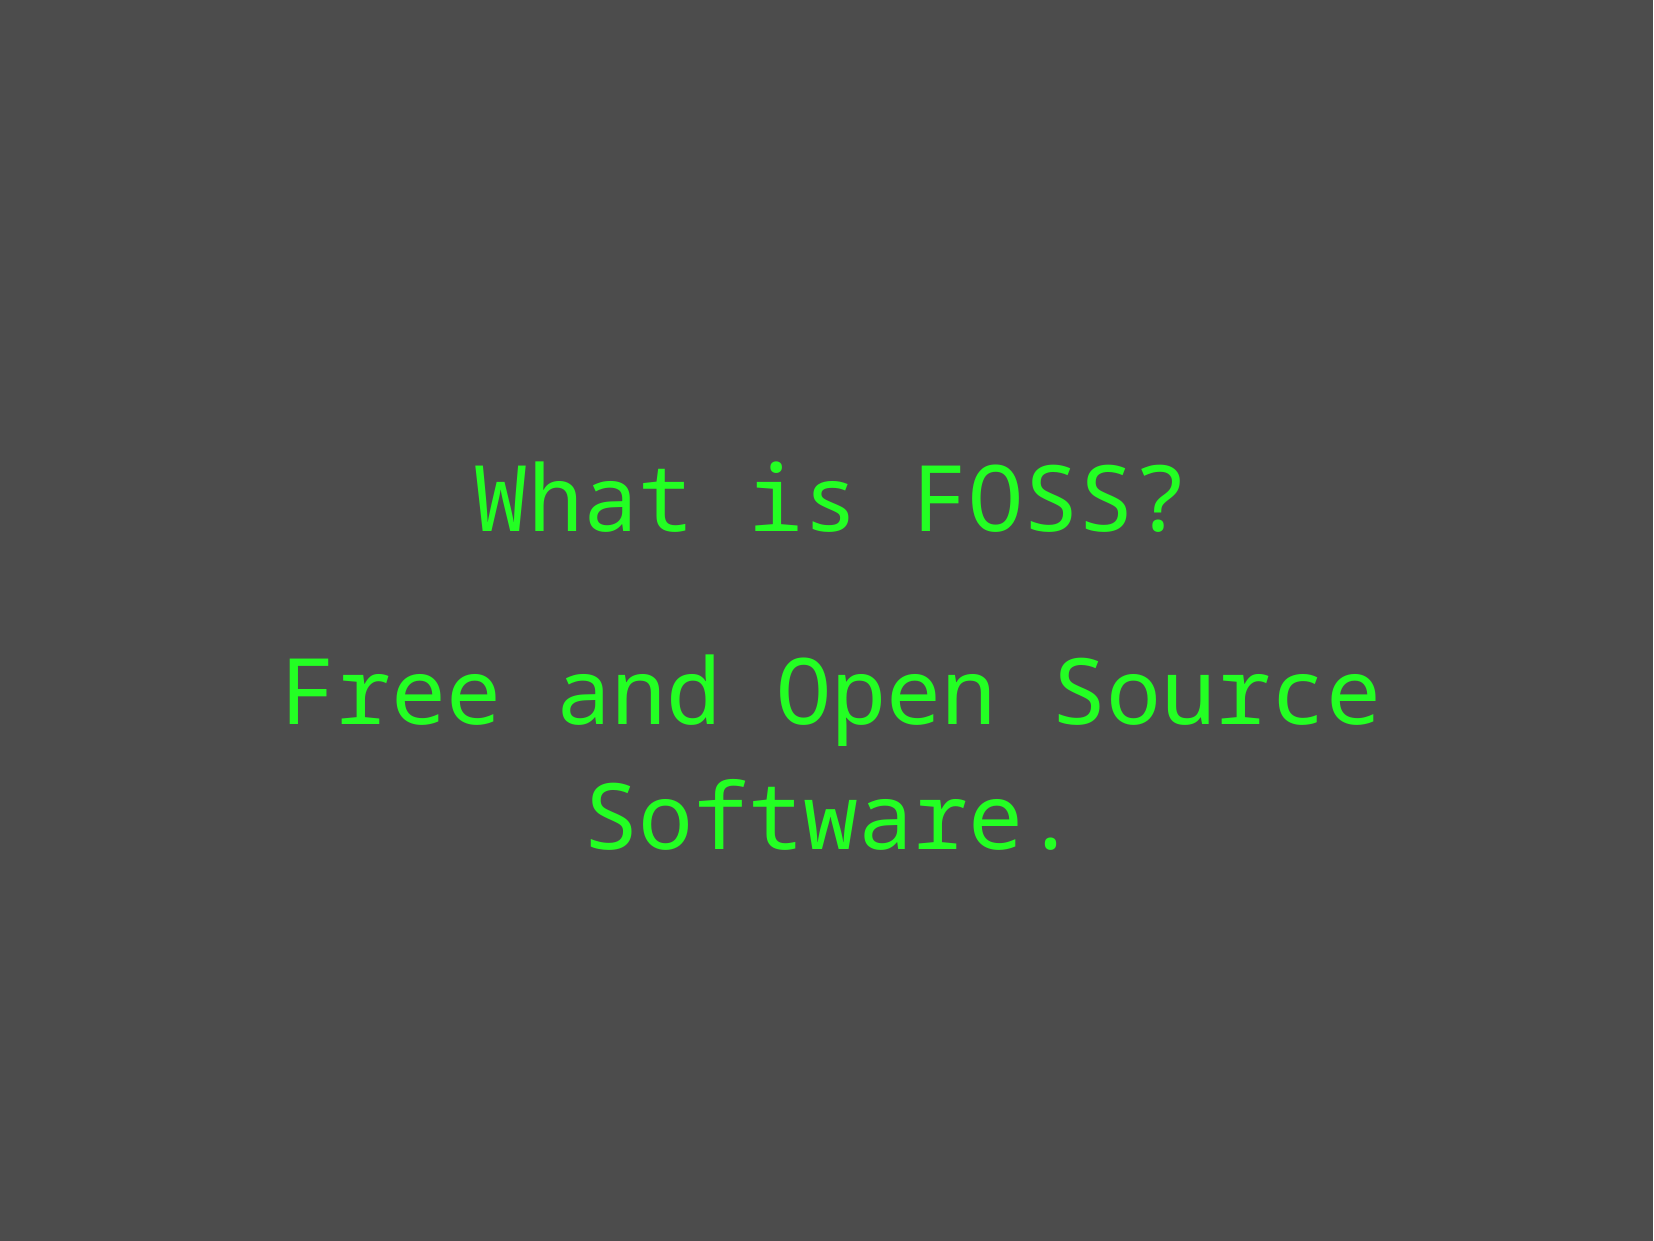

# What is FOSS?
Free and Open Source Software.